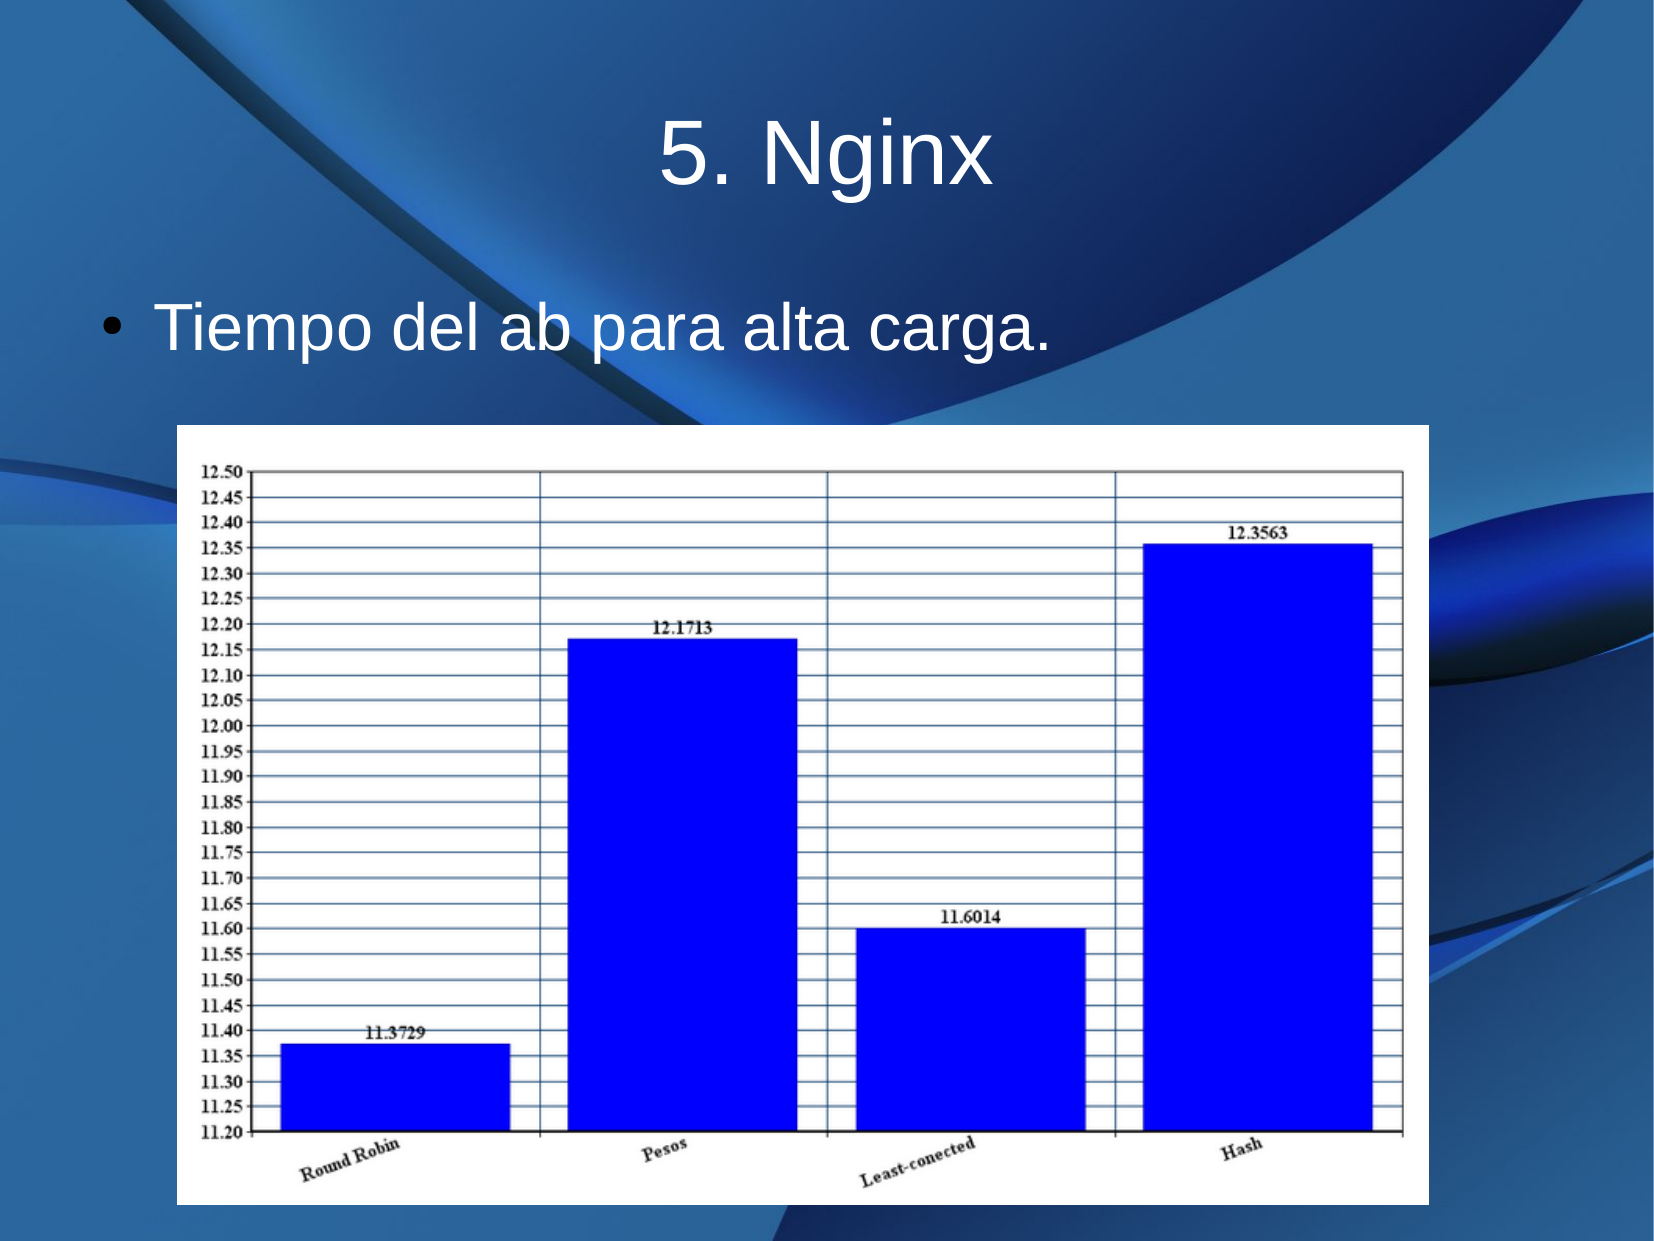

# 5. Nginx
Tiempo del ab para alta carga.